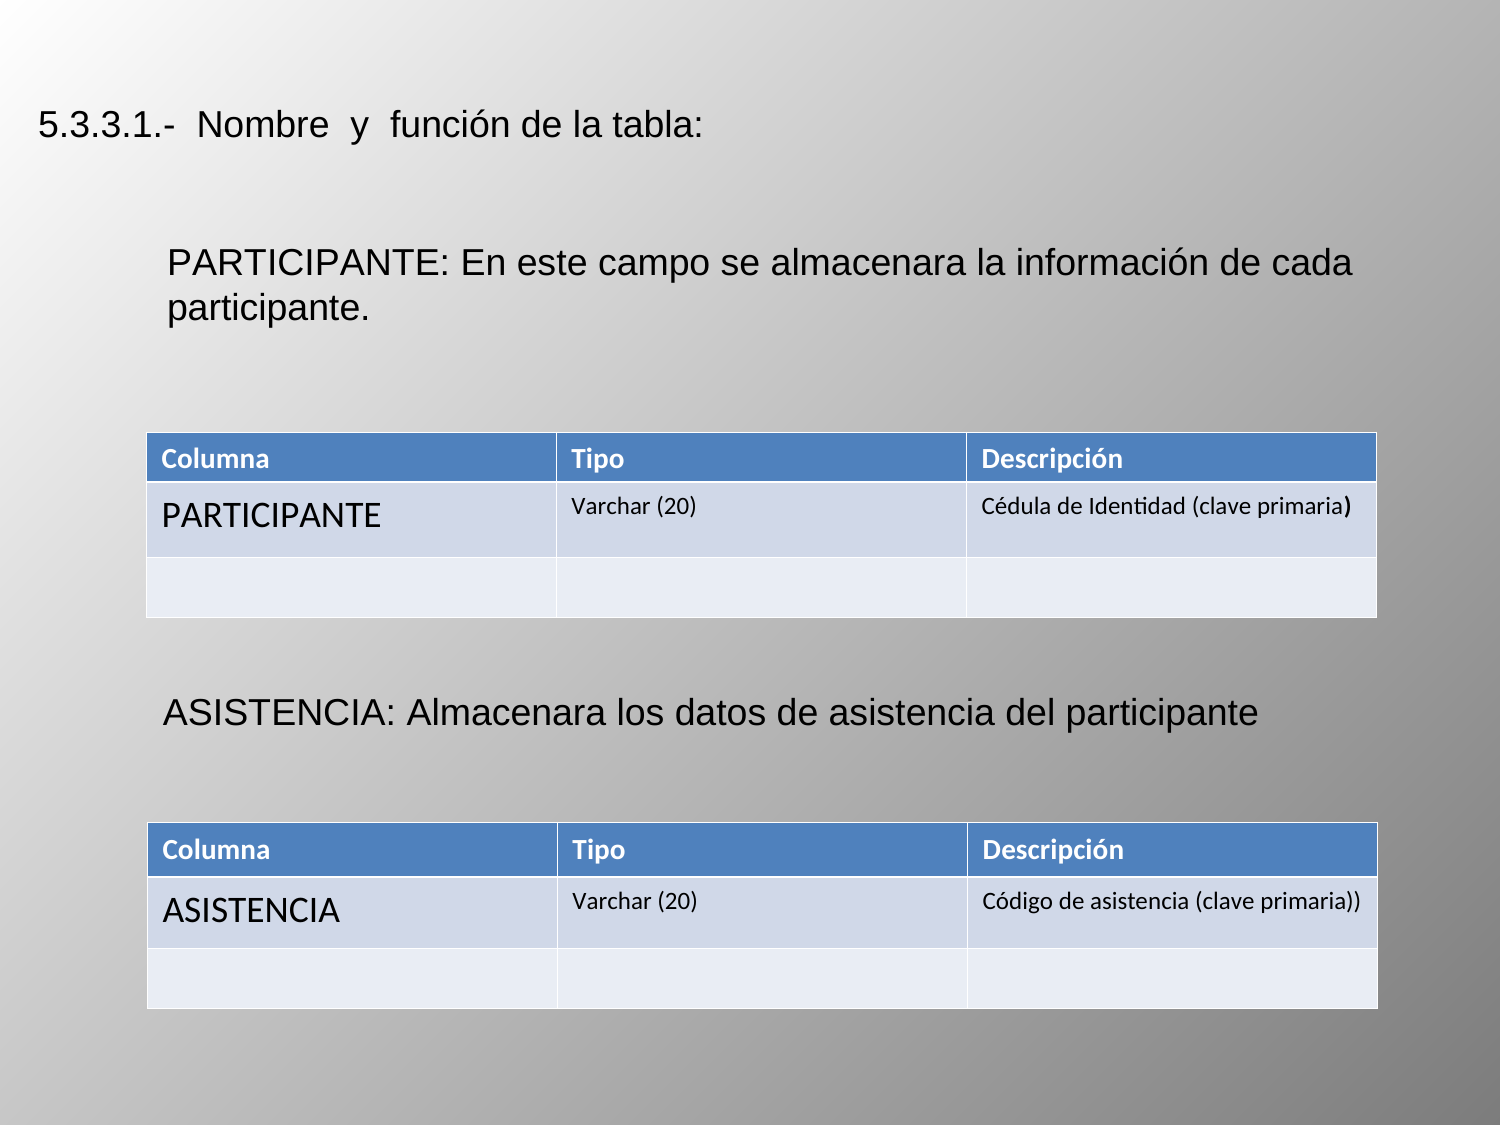

5.3.3.1.- Nombre y función de la tabla:
PARTICIPANTE: En este campo se almacenara la información de cada participante.
| Columna | Tipo | Descripción |
| --- | --- | --- |
| PARTICIPANTE | Varchar (20) | Cédula de Identidad (clave primaria) |
| | | |
ASISTENCIA: Almacenara los datos de asistencia del participante
| Columna | Tipo | Descripción |
| --- | --- | --- |
| ASISTENCIA | Varchar (20) | Código de asistencia (clave primaria)) |
| | | |